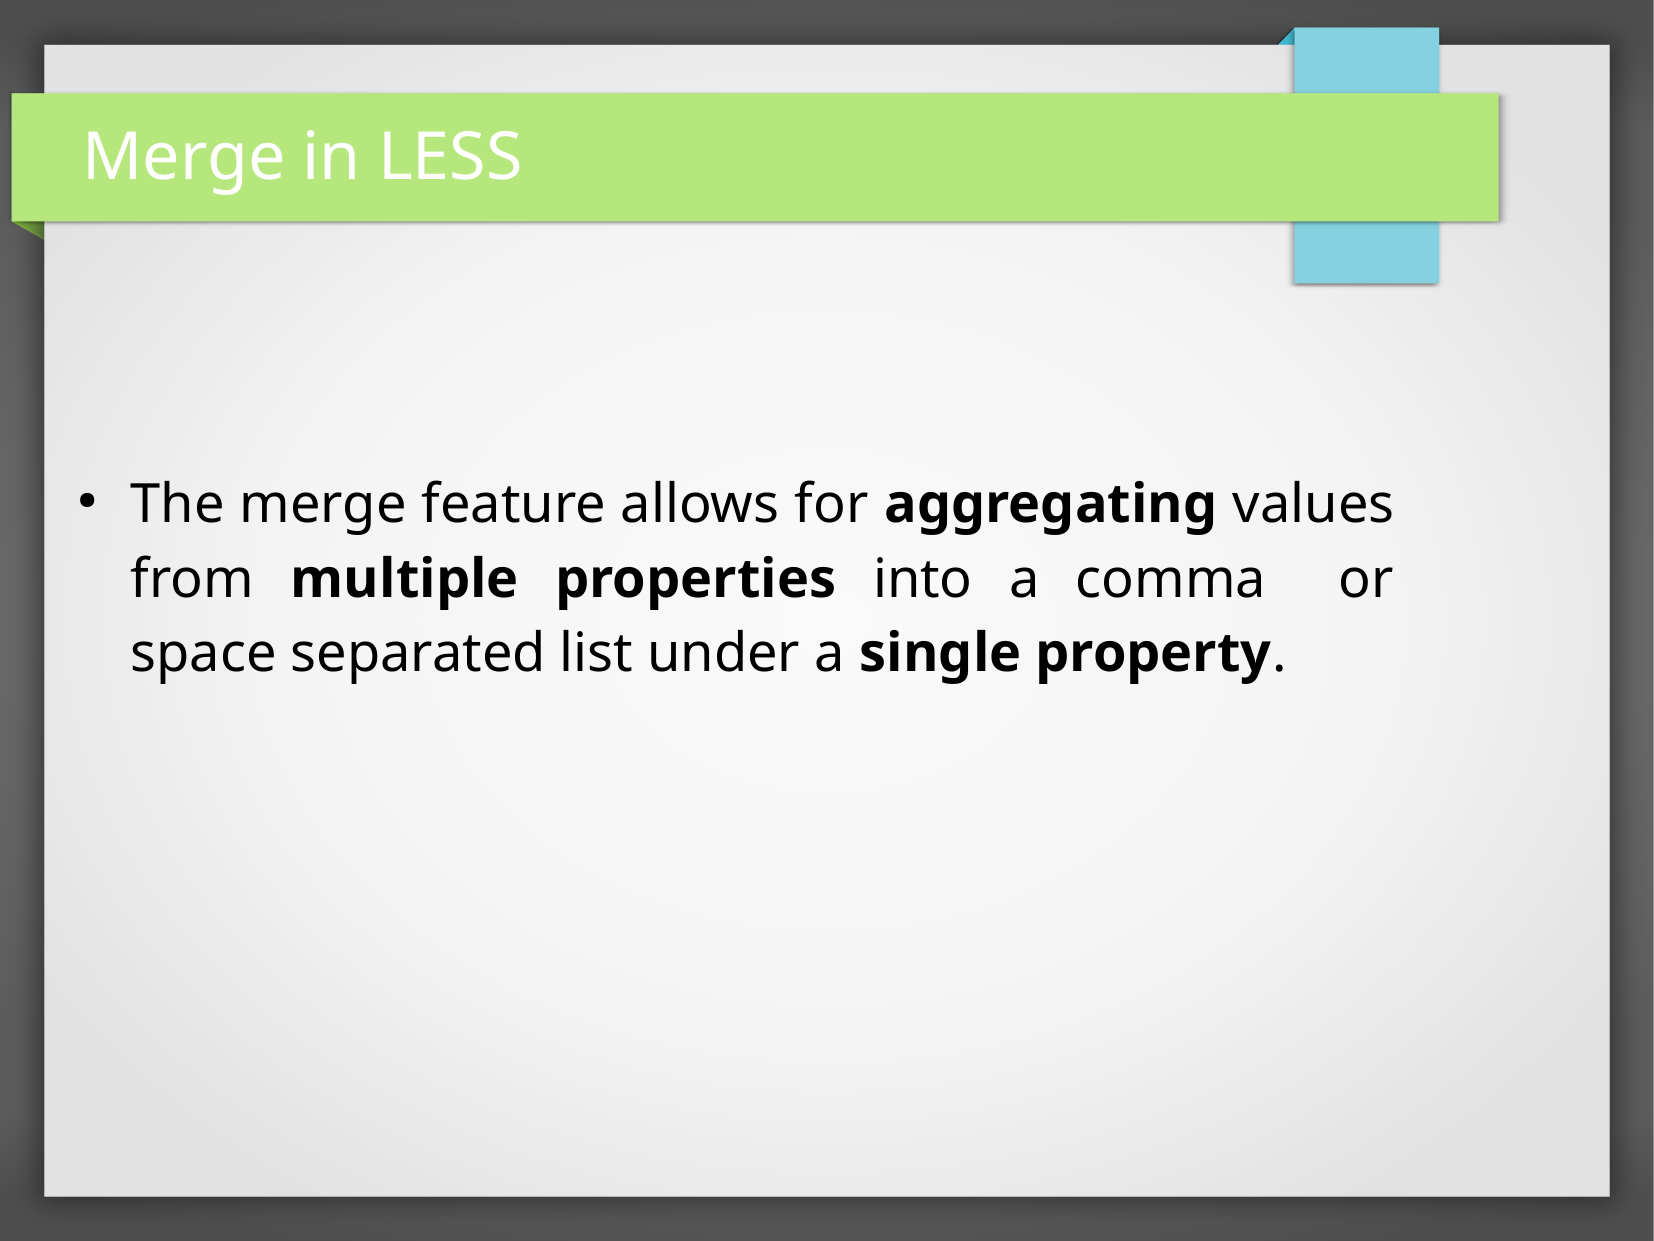

# Merge in LESS
The merge feature allows for aggregating values from multiple properties into a comma or space separated list under a single property.